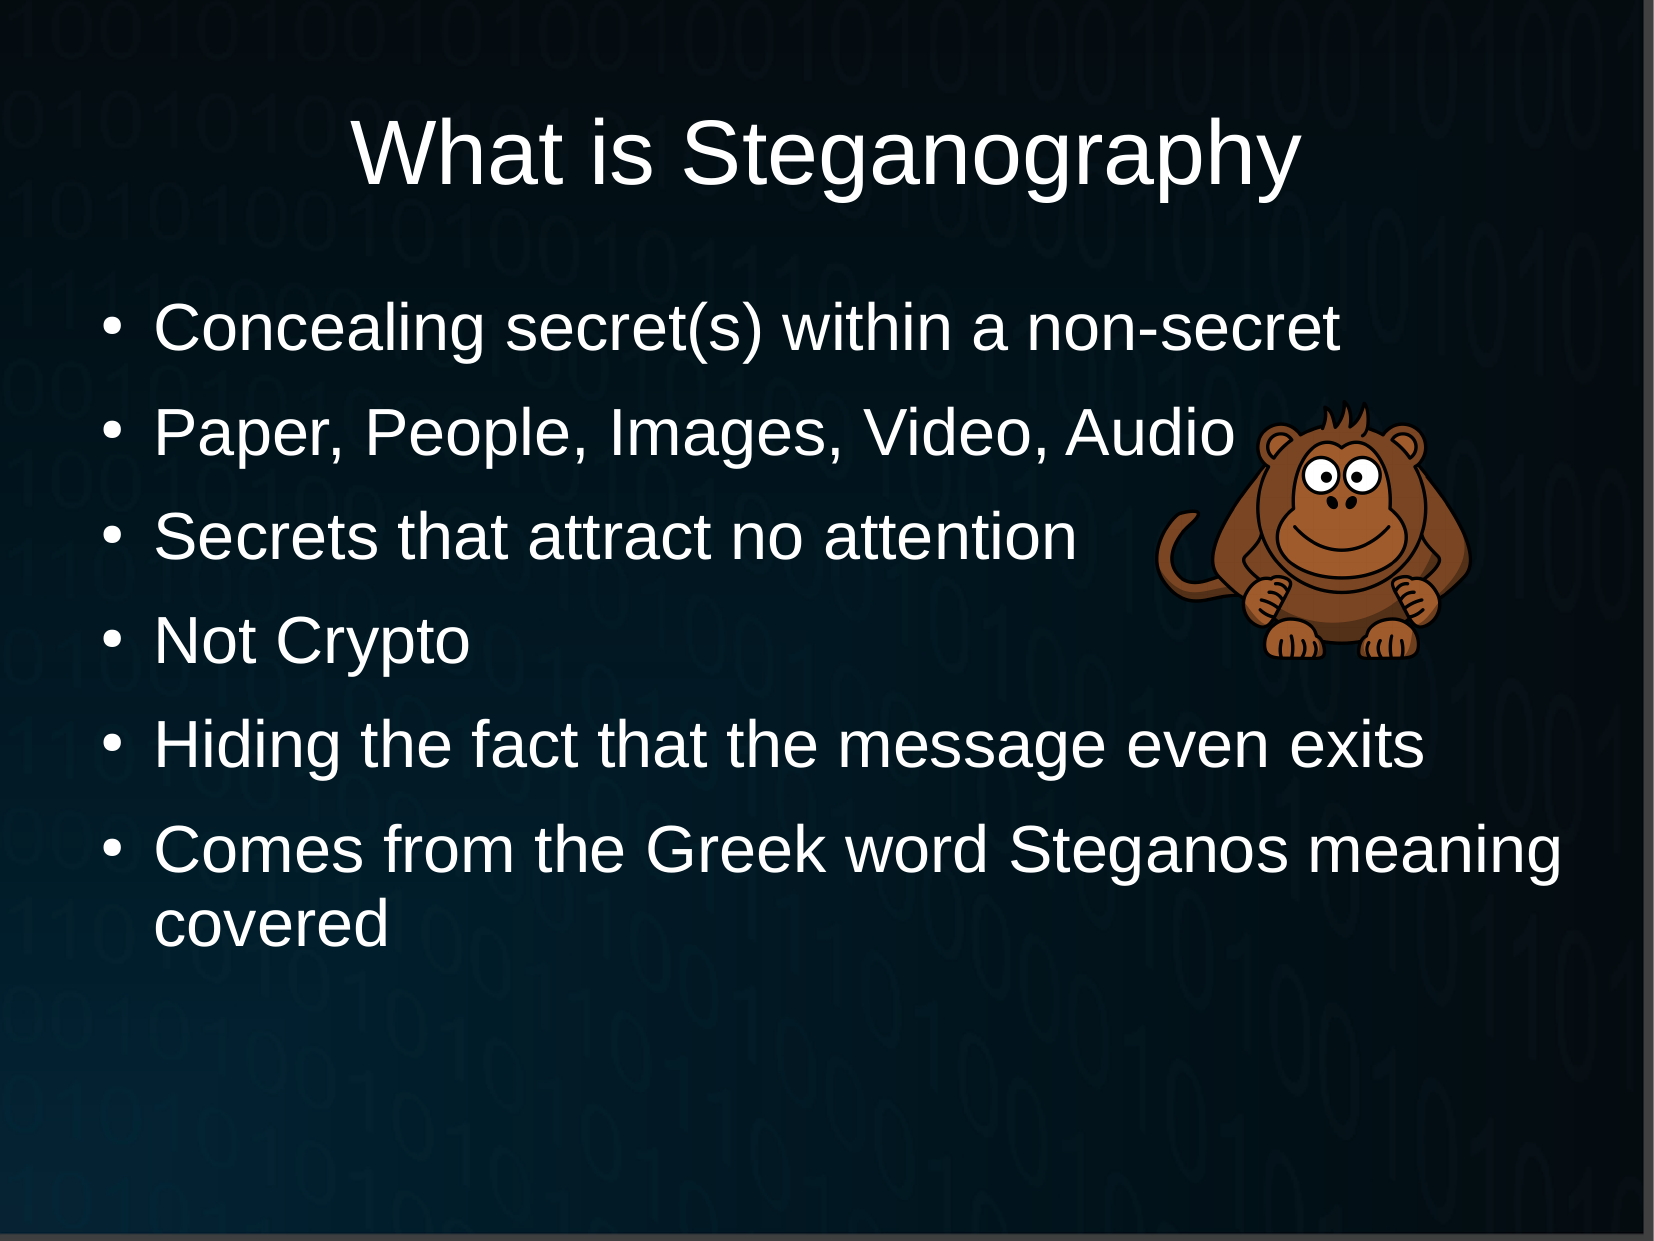

# What is Steganography
Concealing secret(s) within a non-secret
Paper, People, Images, Video, Audio
Secrets that attract no attention
Not Crypto
Hiding the fact that the message even exits
Comes from the Greek word Steganos meaning covered